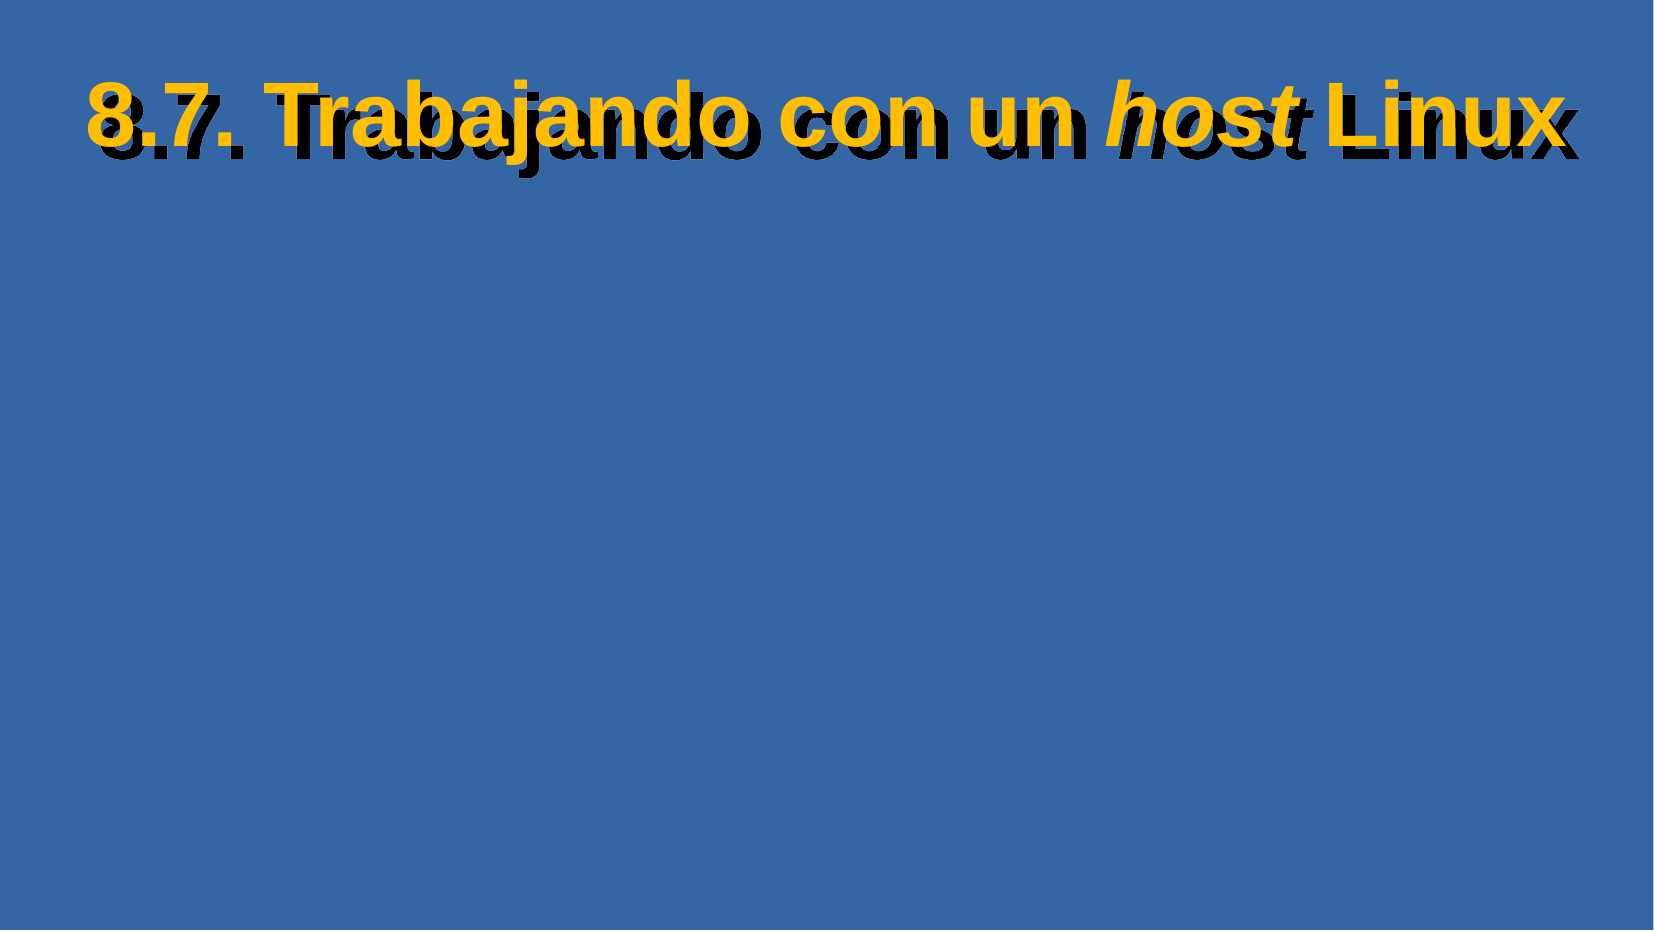

# 8.7. Trabajando con un host Linux